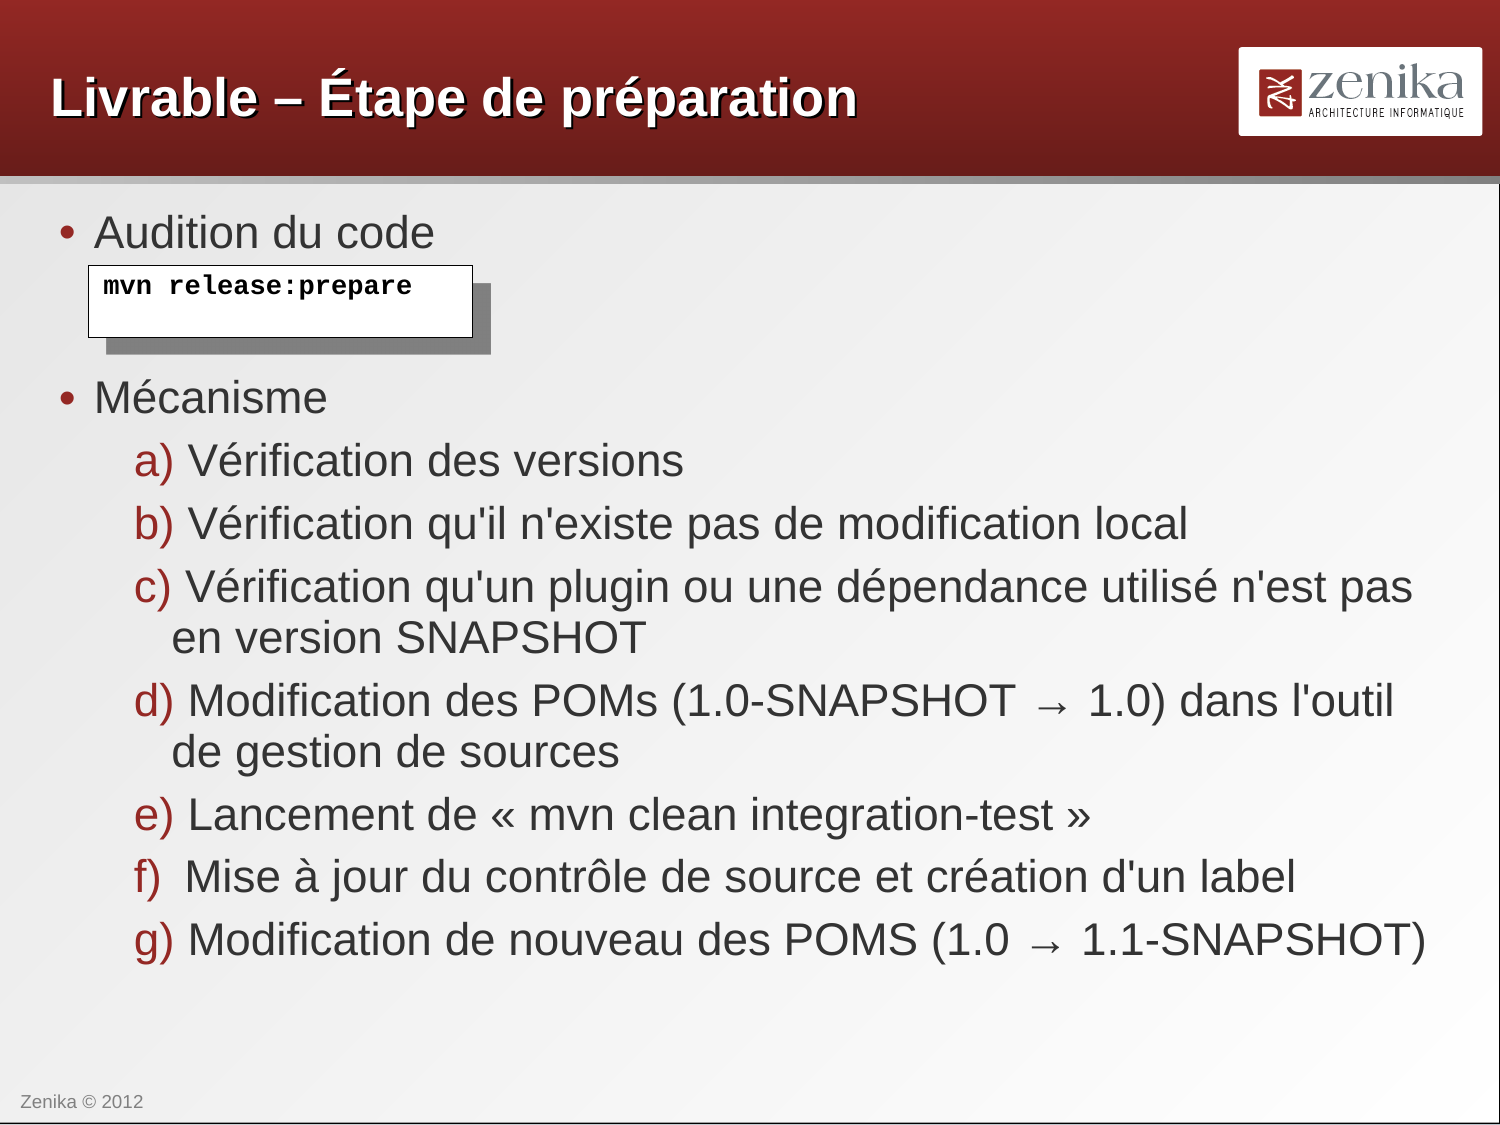

# Livrable – Étape de préparation
Audition du code
mvn release:prepare
Mécanisme
 Vérification des versions
 Vérification qu'il n'existe pas de modification local
 Vérification qu'un plugin ou une dépendance utilisé n'est pas en version SNAPSHOT
 Modification des POMs (1.0-SNAPSHOT → 1.0) dans l'outil de gestion de sources
 Lancement de « mvn clean integration-test »
 Mise à jour du contrôle de source et création d'un label
 Modification de nouveau des POMS (1.0 → 1.1-SNAPSHOT)